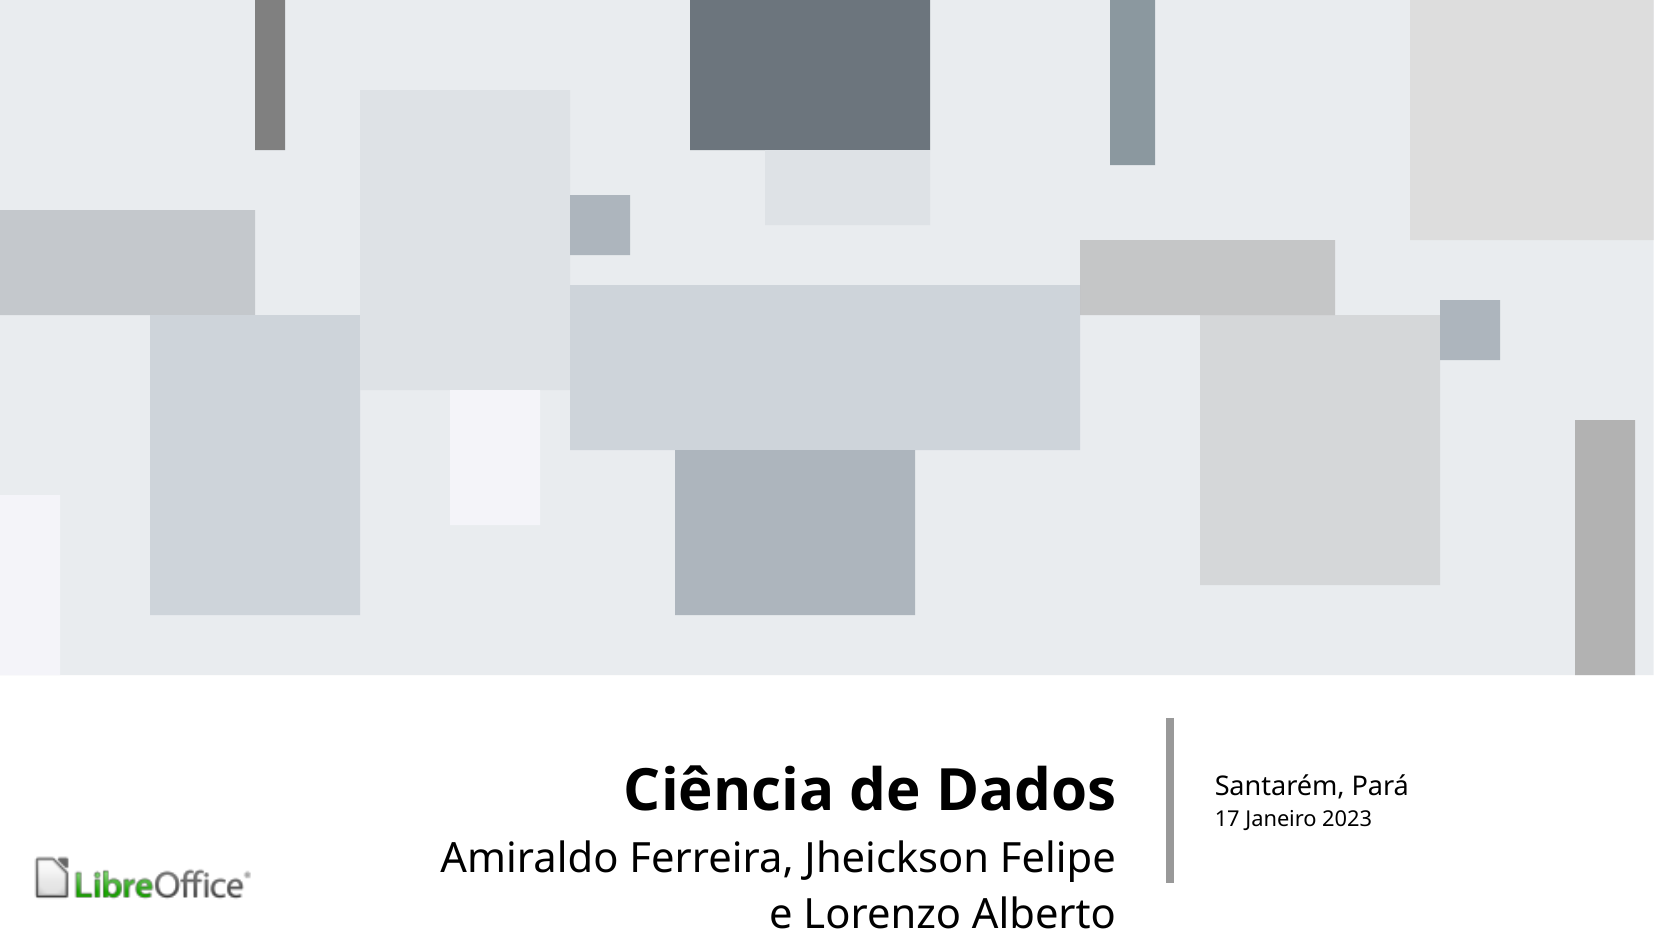

Ciência de Dados
Amiraldo Ferreira, Jheickson Felipe e Lorenzo Alberto
Santarém, Pará
17 Janeiro 2023